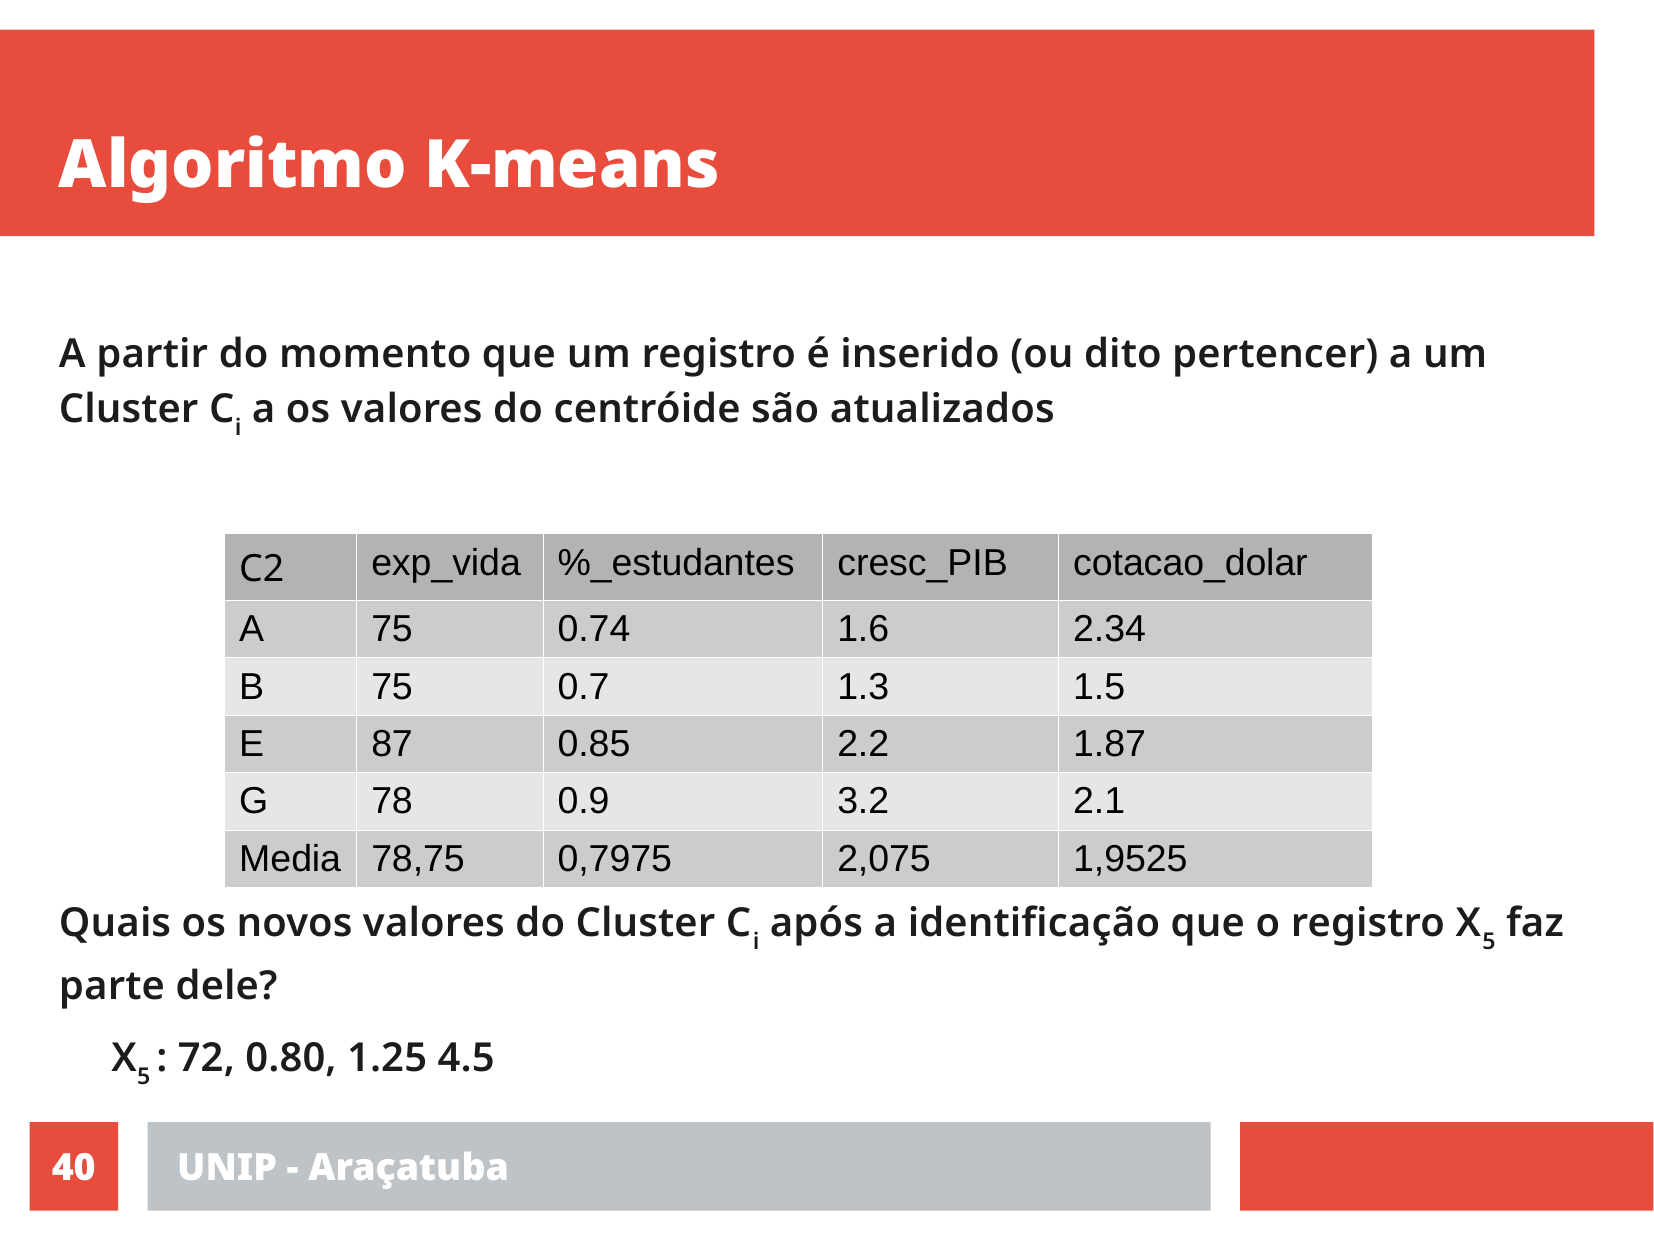

# Algoritmo K-means
A partir do momento que um registro é inserido (ou dito pertencer) a um Cluster Ci a os valores do centróide são atualizados
Quais os novos valores do Cluster Ci após a identificação que o registro X5 faz parte dele?
 X5 : 72, 0.80, 1.25 4.5
| C2 | exp\_vida | %\_estudantes | cresc\_PIB | cotacao\_dolar |
| --- | --- | --- | --- | --- |
| A | 75 | 0.74 | 1.6 | 2.34 |
| B | 75 | 0.7 | 1.3 | 1.5 |
| E | 87 | 0.85 | 2.2 | 1.87 |
| G | 78 | 0.9 | 3.2 | 2.1 |
| Media | 78,75 | 0,7975 | 2,075 | 1,9525 |
40
UNIP - Araçatuba